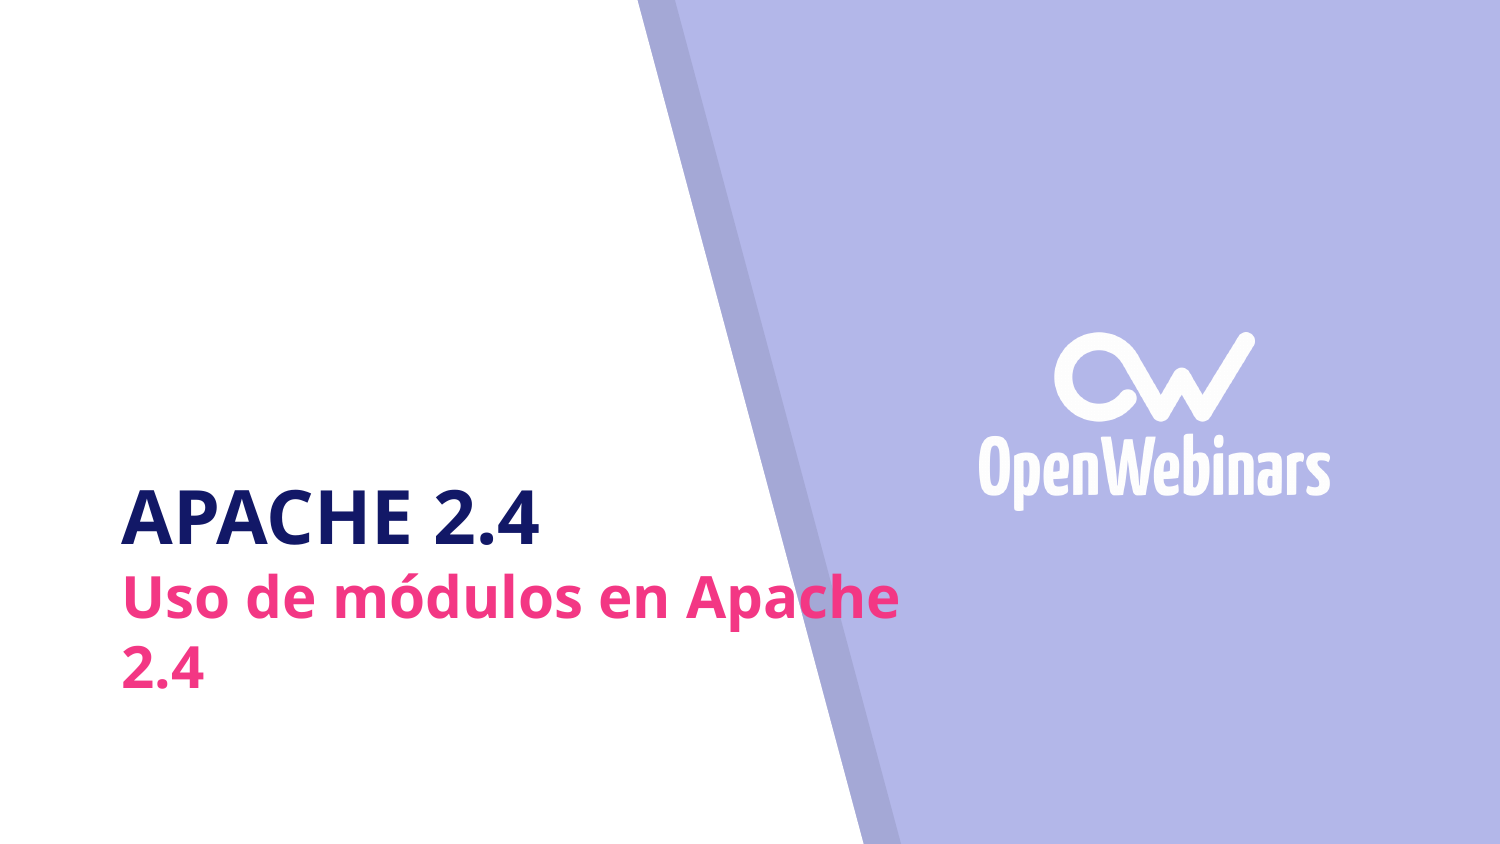

# APACHE 2.4 Uso de módulos en Apache 2.4